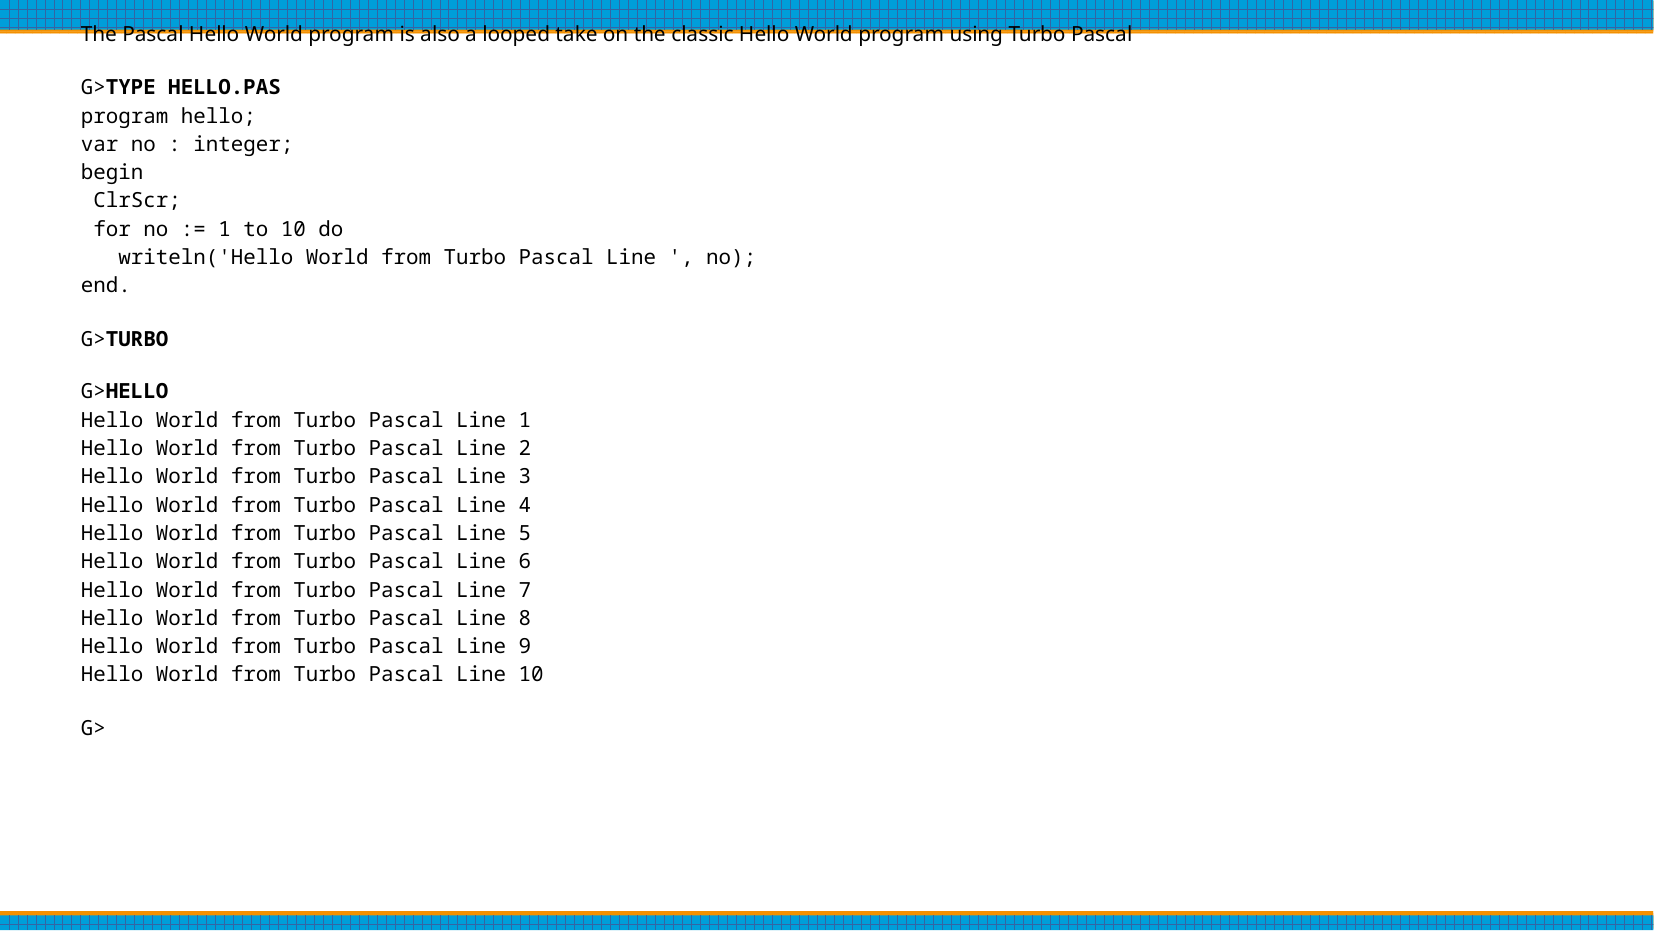

The Pascal Hello World program is also a looped take on the classic Hello World program using Turbo Pascal
G>TYPE HELLO.PAS
program hello;
var no : integer;
begin
 ClrScr;
 for no := 1 to 10 do
 writeln('Hello World from Turbo Pascal Line ', no);
end.
G>TURBO
G>HELLO
Hello World from Turbo Pascal Line 1
Hello World from Turbo Pascal Line 2
Hello World from Turbo Pascal Line 3
Hello World from Turbo Pascal Line 4
Hello World from Turbo Pascal Line 5
Hello World from Turbo Pascal Line 6
Hello World from Turbo Pascal Line 7
Hello World from Turbo Pascal Line 8
Hello World from Turbo Pascal Line 9
Hello World from Turbo Pascal Line 10
G>